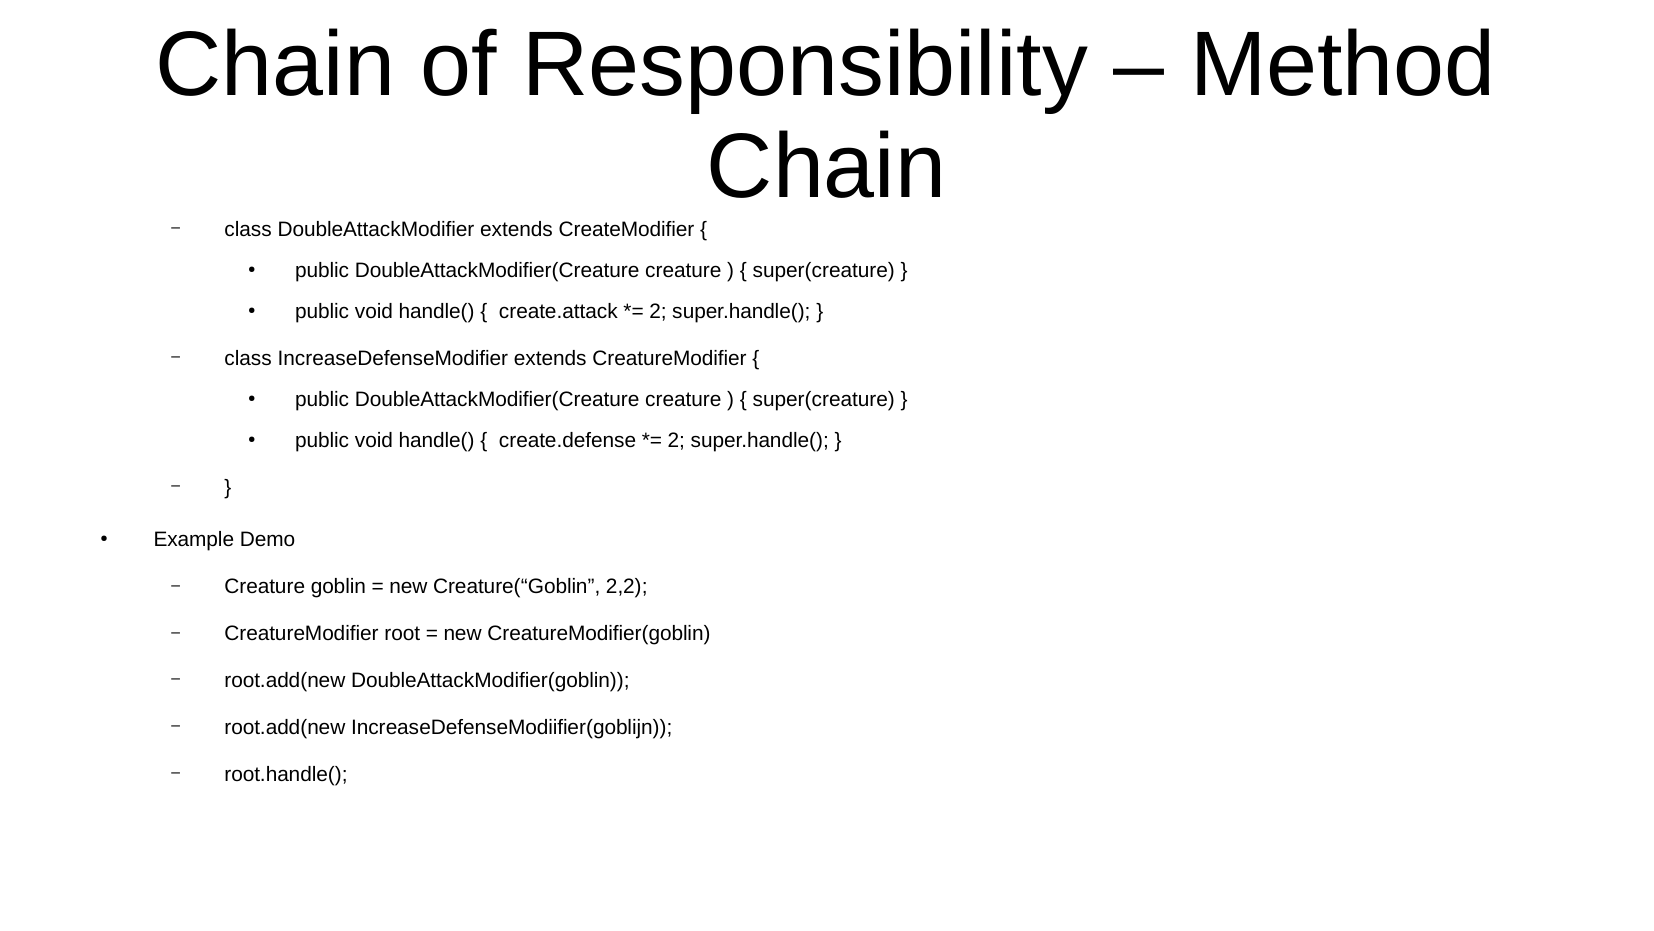

# Chain of Responsibility – Method Chain
class DoubleAttackModifier extends CreateModifier {
public DoubleAttackModifier(Creature creature ) { super(creature) }
public void handle() { create.attack *= 2; super.handle(); }
class IncreaseDefenseModifier extends CreatureModifier {
public DoubleAttackModifier(Creature creature ) { super(creature) }
public void handle() { create.defense *= 2; super.handle(); }
}
Example Demo
Creature goblin = new Creature(“Goblin”, 2,2);
CreatureModifier root = new CreatureModifier(goblin)
root.add(new DoubleAttackModifier(goblin));
root.add(new IncreaseDefenseModiifier(goblijn));
root.handle();